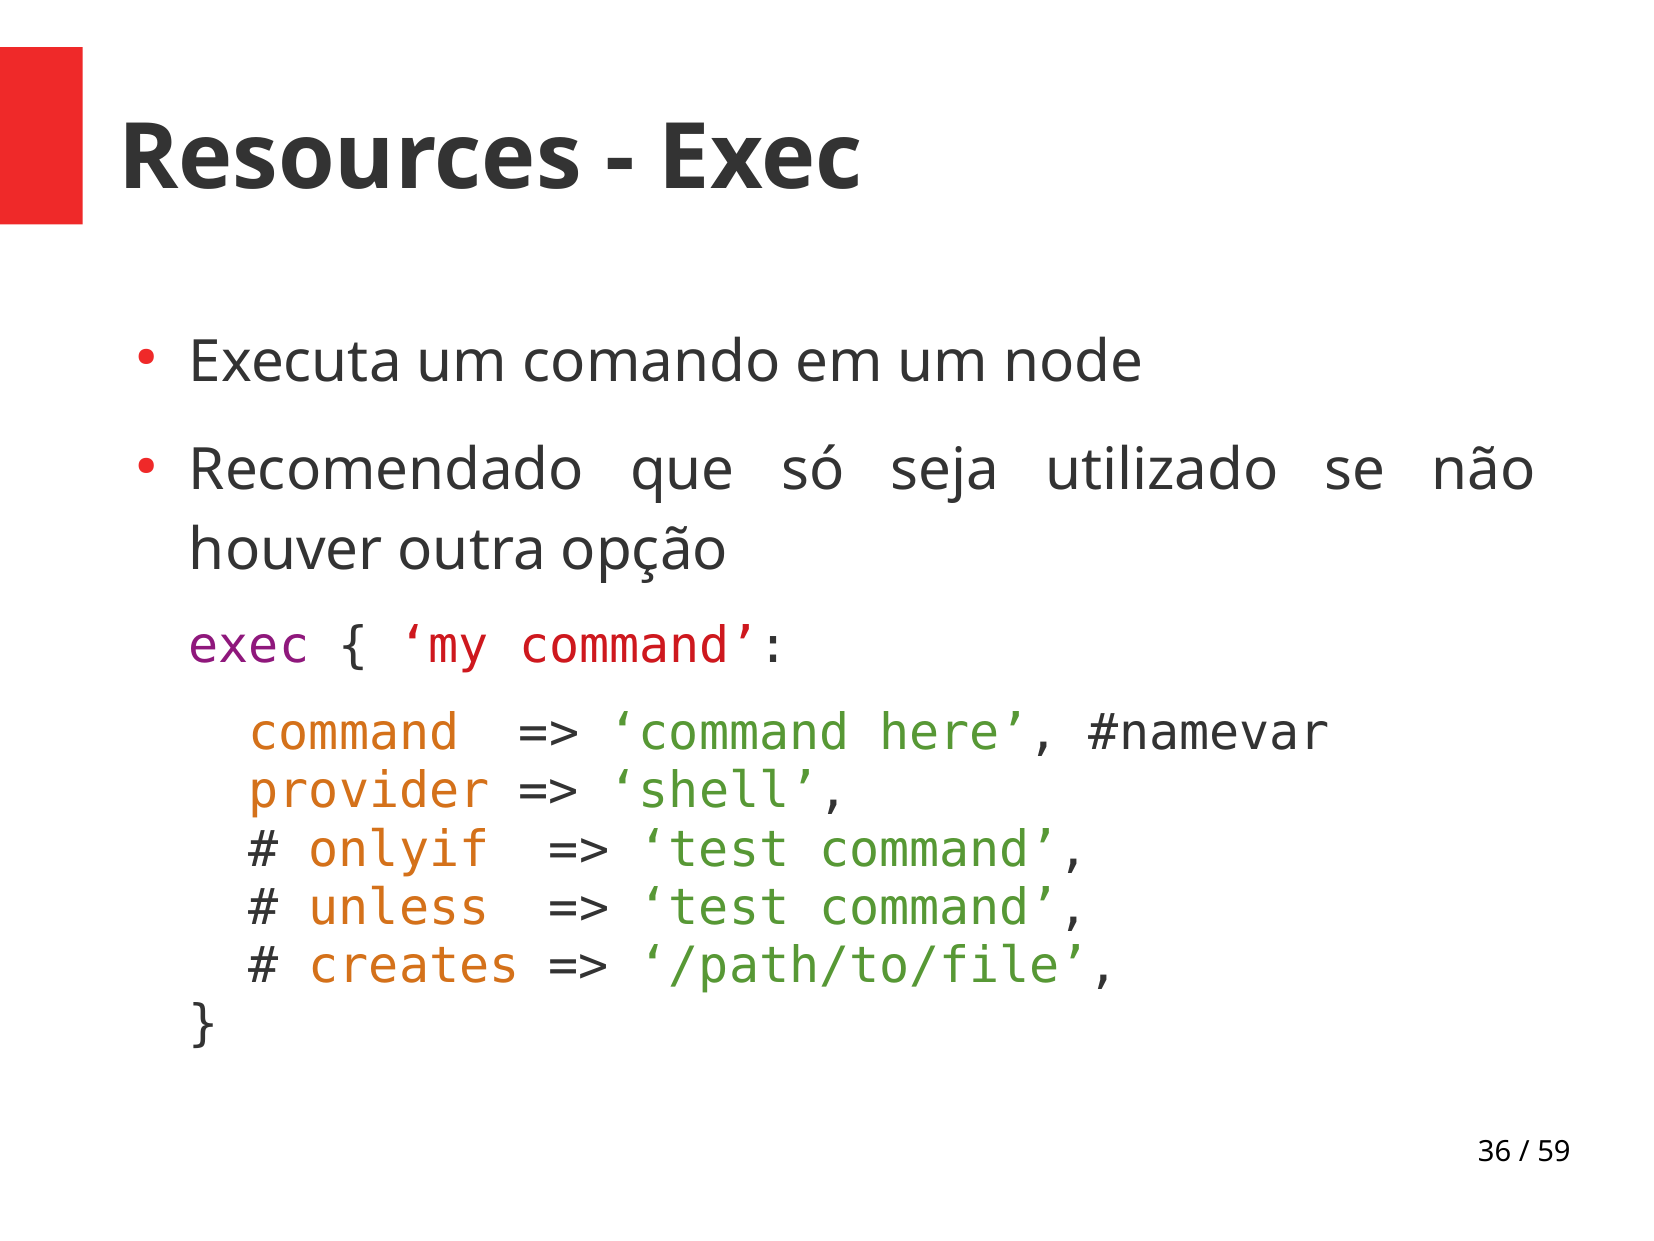

# Resources - Exec
Executa um comando em um node
Recomendado que só seja utilizado se não houver outra opção
exec { ‘my command’:
 command => ‘command here’, #namevar
 provider => ‘shell’,
 # onlyif => ‘test command’,
 # unless => ‘test command’,
 # creates => ‘/path/to/file’,
}
36